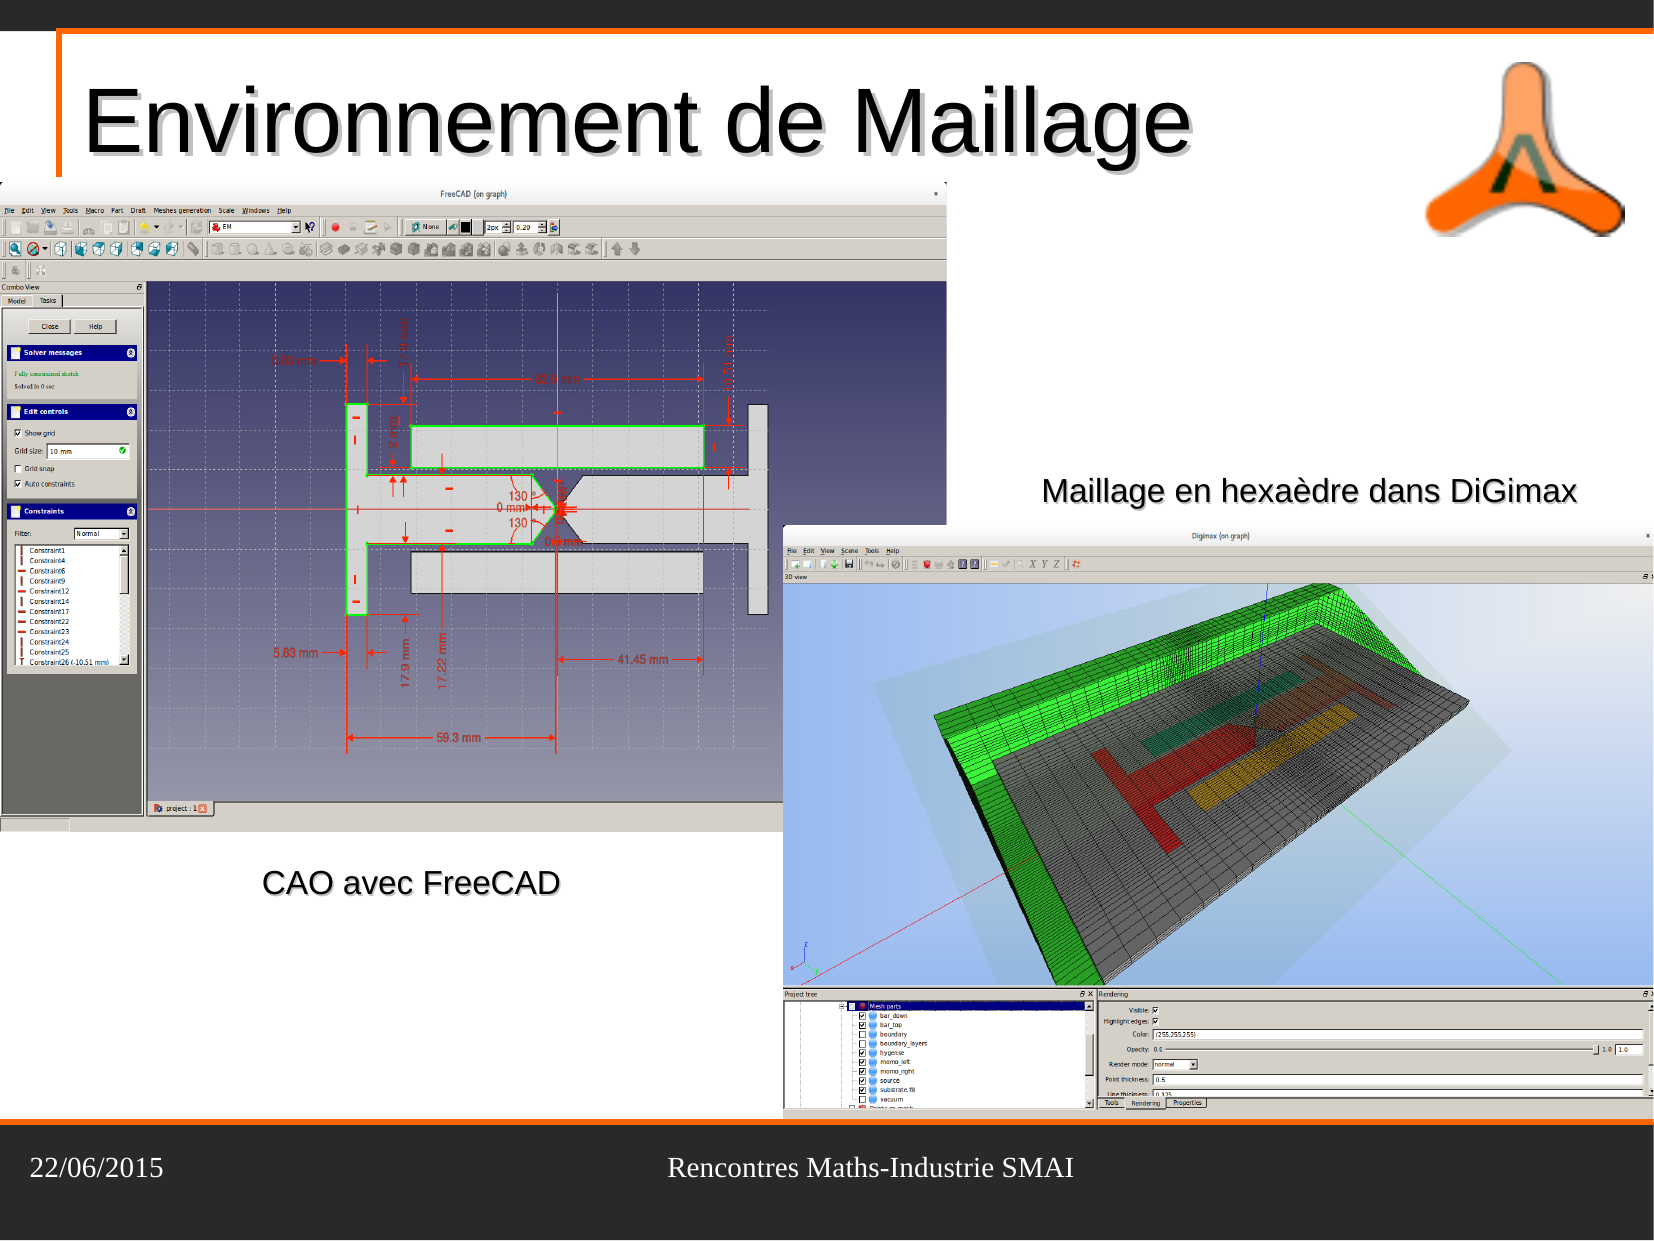

# Environnement de Maillage
Maillage en hexaèdre dans DiGimax
CAO avec FreeCAD
22/06/2015
Rencontres Maths-Industrie SMAI